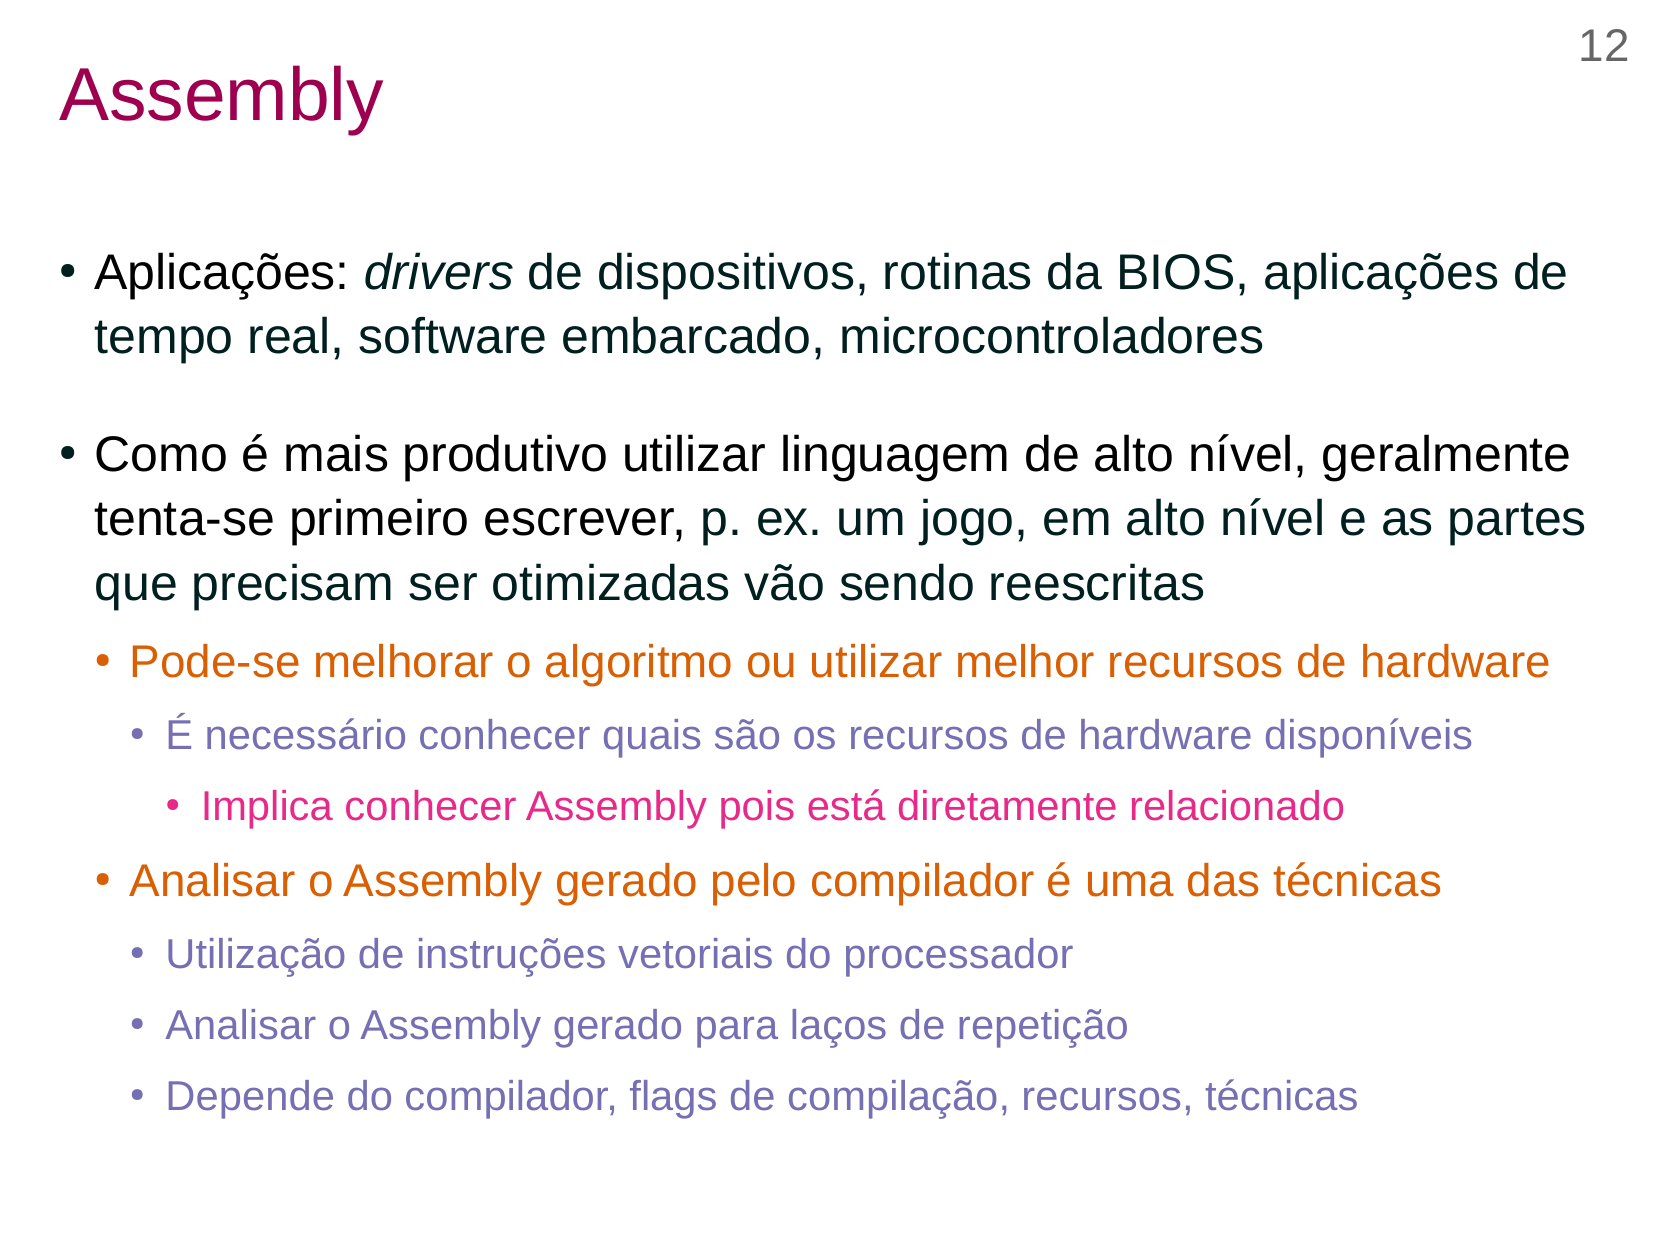

12
# Assembly
Aplicações: drivers de dispositivos, rotinas da BIOS, aplicações de tempo real, software embarcado, microcontroladores
Como é mais produtivo utilizar linguagem de alto nível, geralmente tenta-se primeiro escrever, p. ex. um jogo, em alto nível e as partes que precisam ser otimizadas vão sendo reescritas
Pode-se melhorar o algoritmo ou utilizar melhor recursos de hardware
É necessário conhecer quais são os recursos de hardware disponíveis
Implica conhecer Assembly pois está diretamente relacionado
Analisar o Assembly gerado pelo compilador é uma das técnicas
Utilização de instruções vetoriais do processador
Analisar o Assembly gerado para laços de repetição
Depende do compilador, flags de compilação, recursos, técnicas